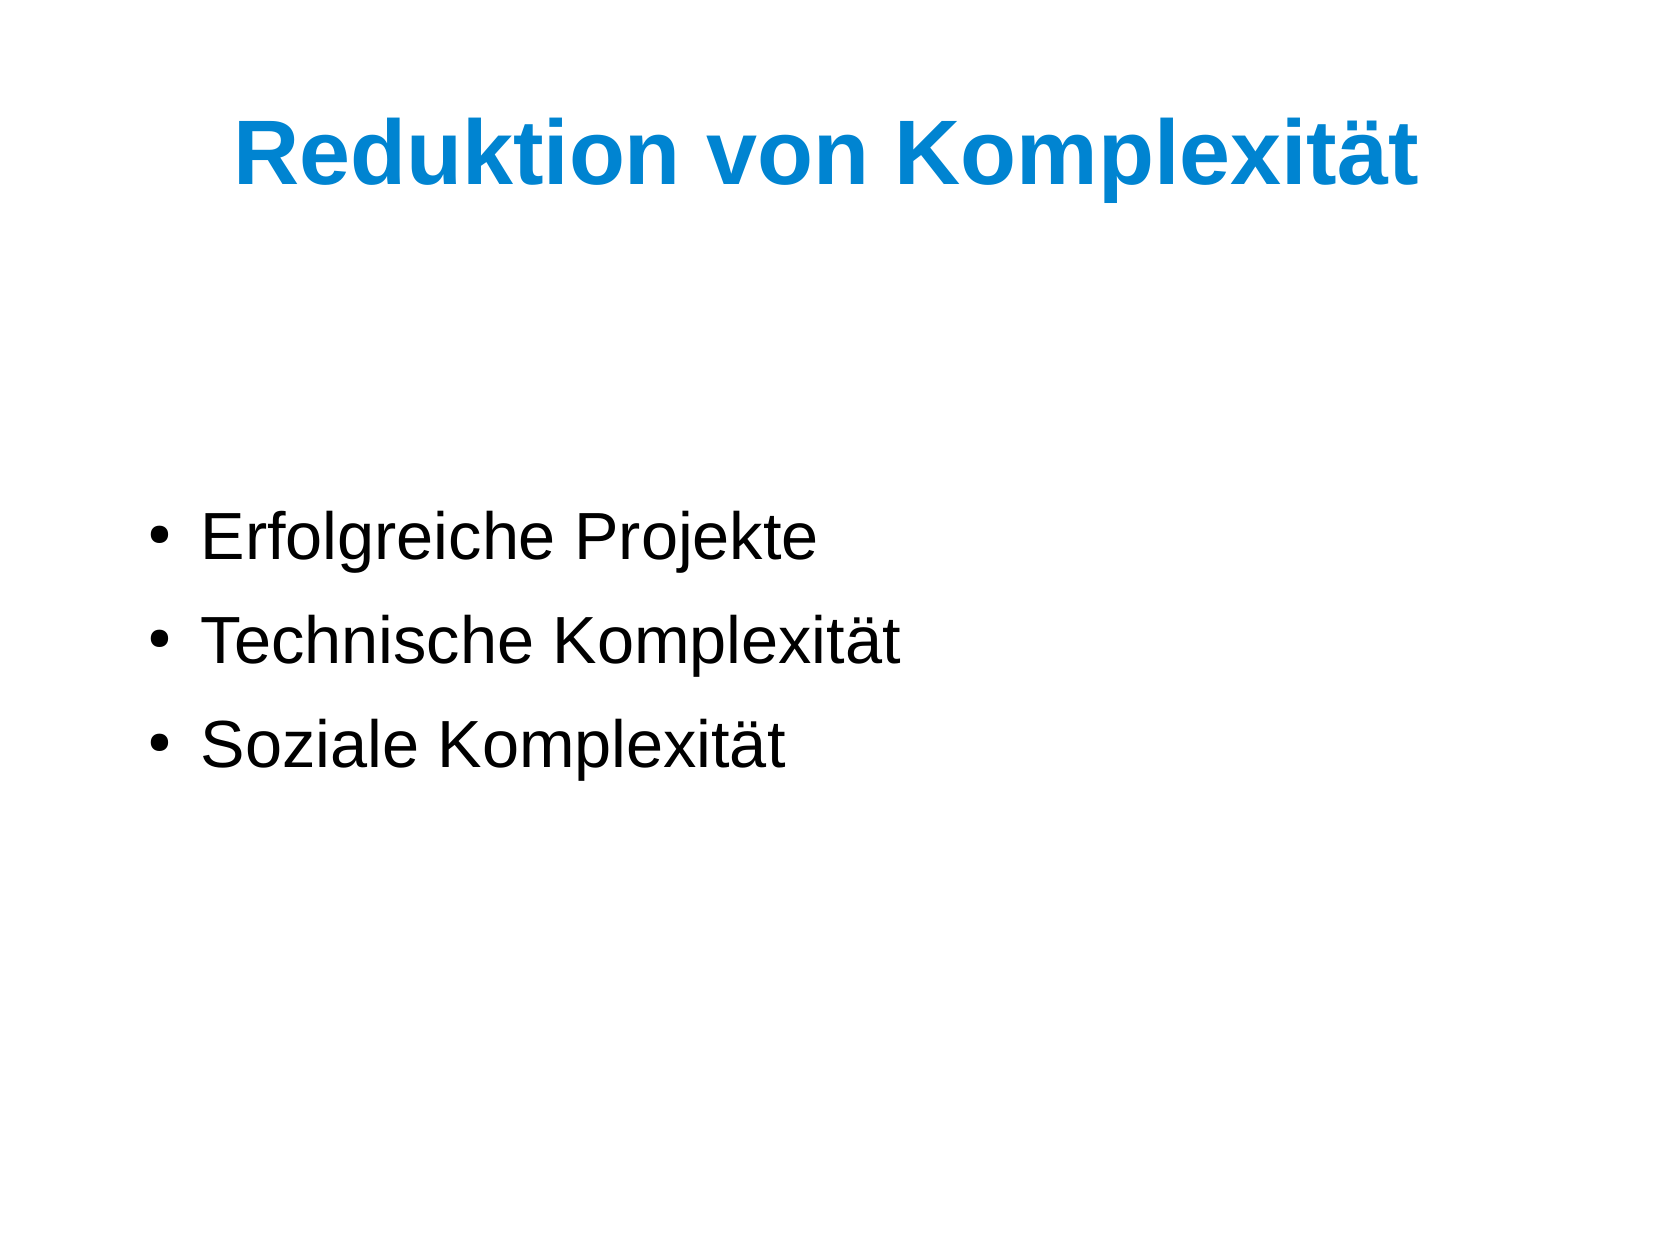

# Reduktion von Komplexität
Erfolgreiche Projekte
Technische Komplexität
Soziale Komplexität